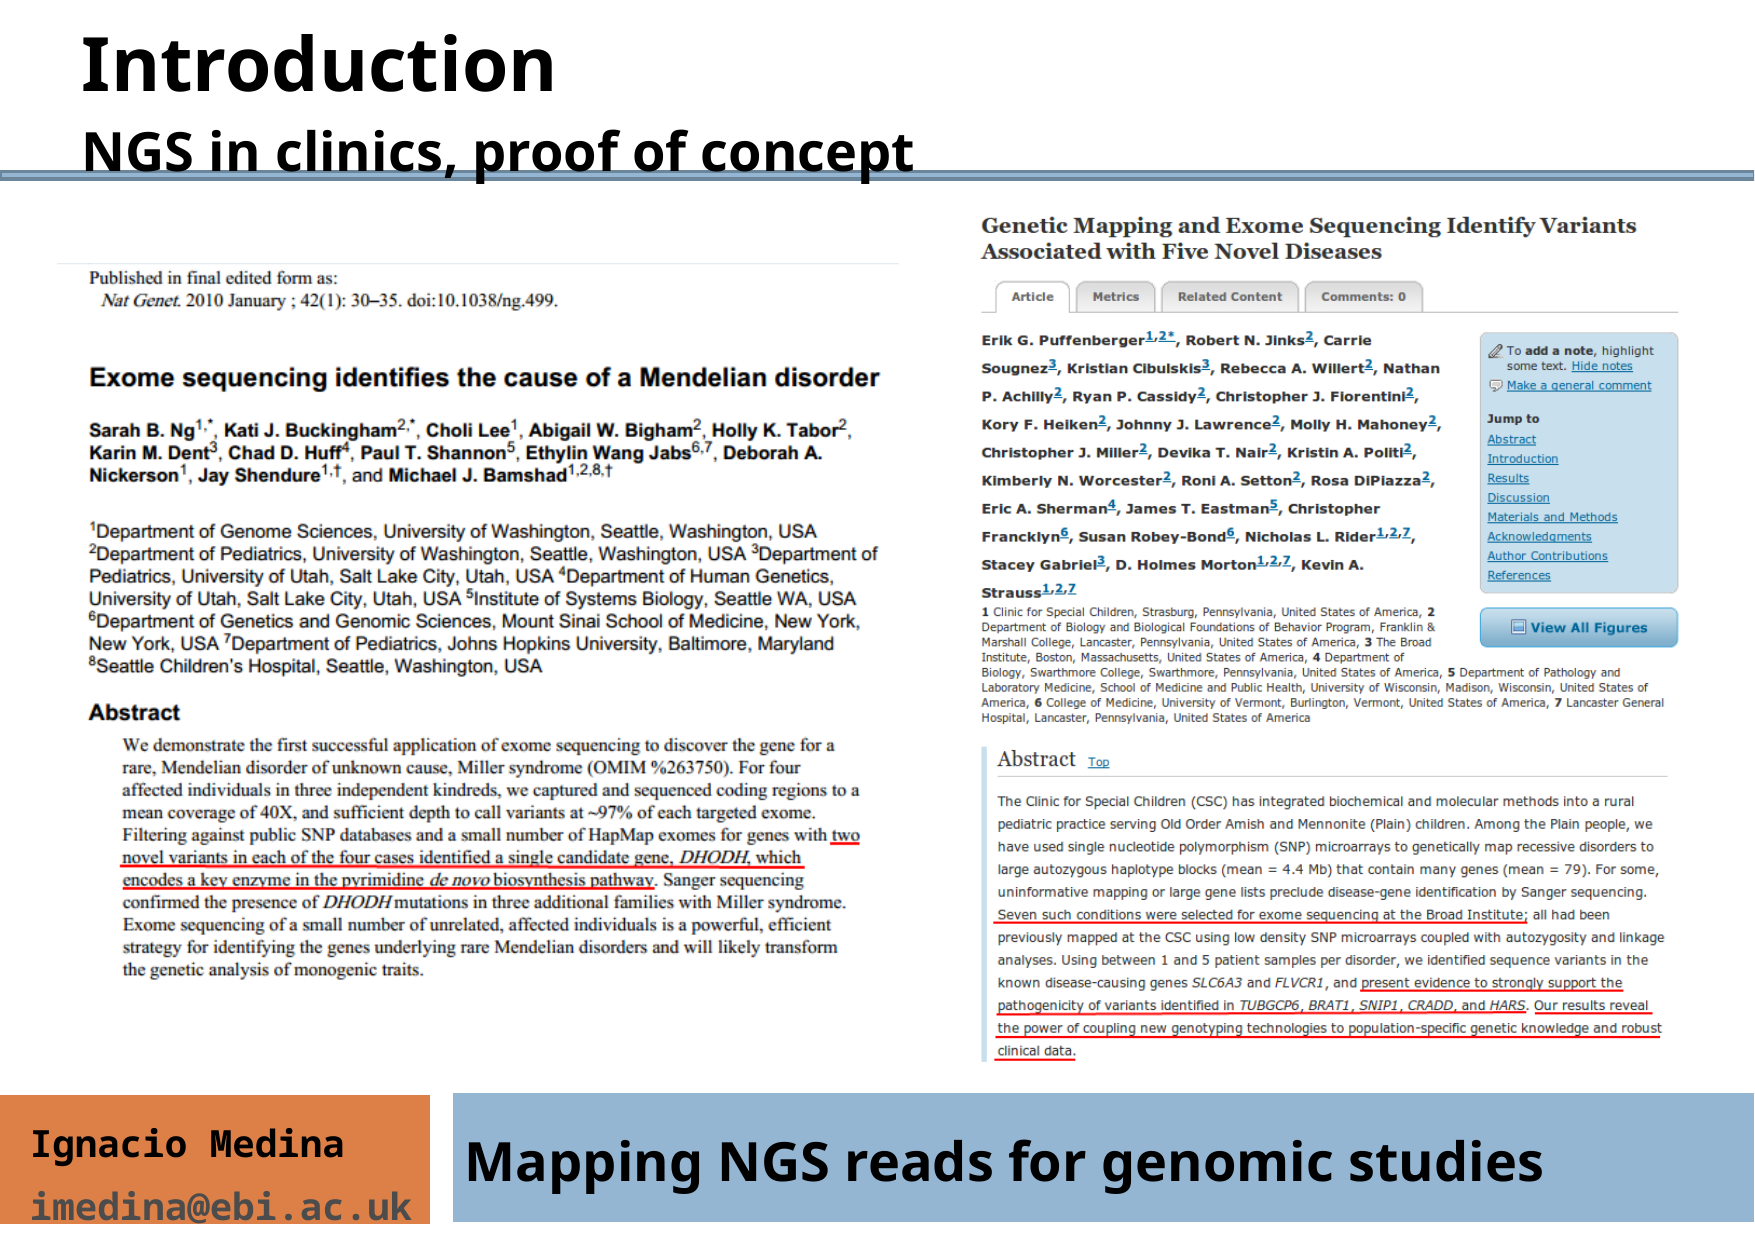

Introduction
NGS in clinics, proof of concept
Ignacio Medina
imedina@ebi.ac.uk
Mapping NGS reads for genomic studies